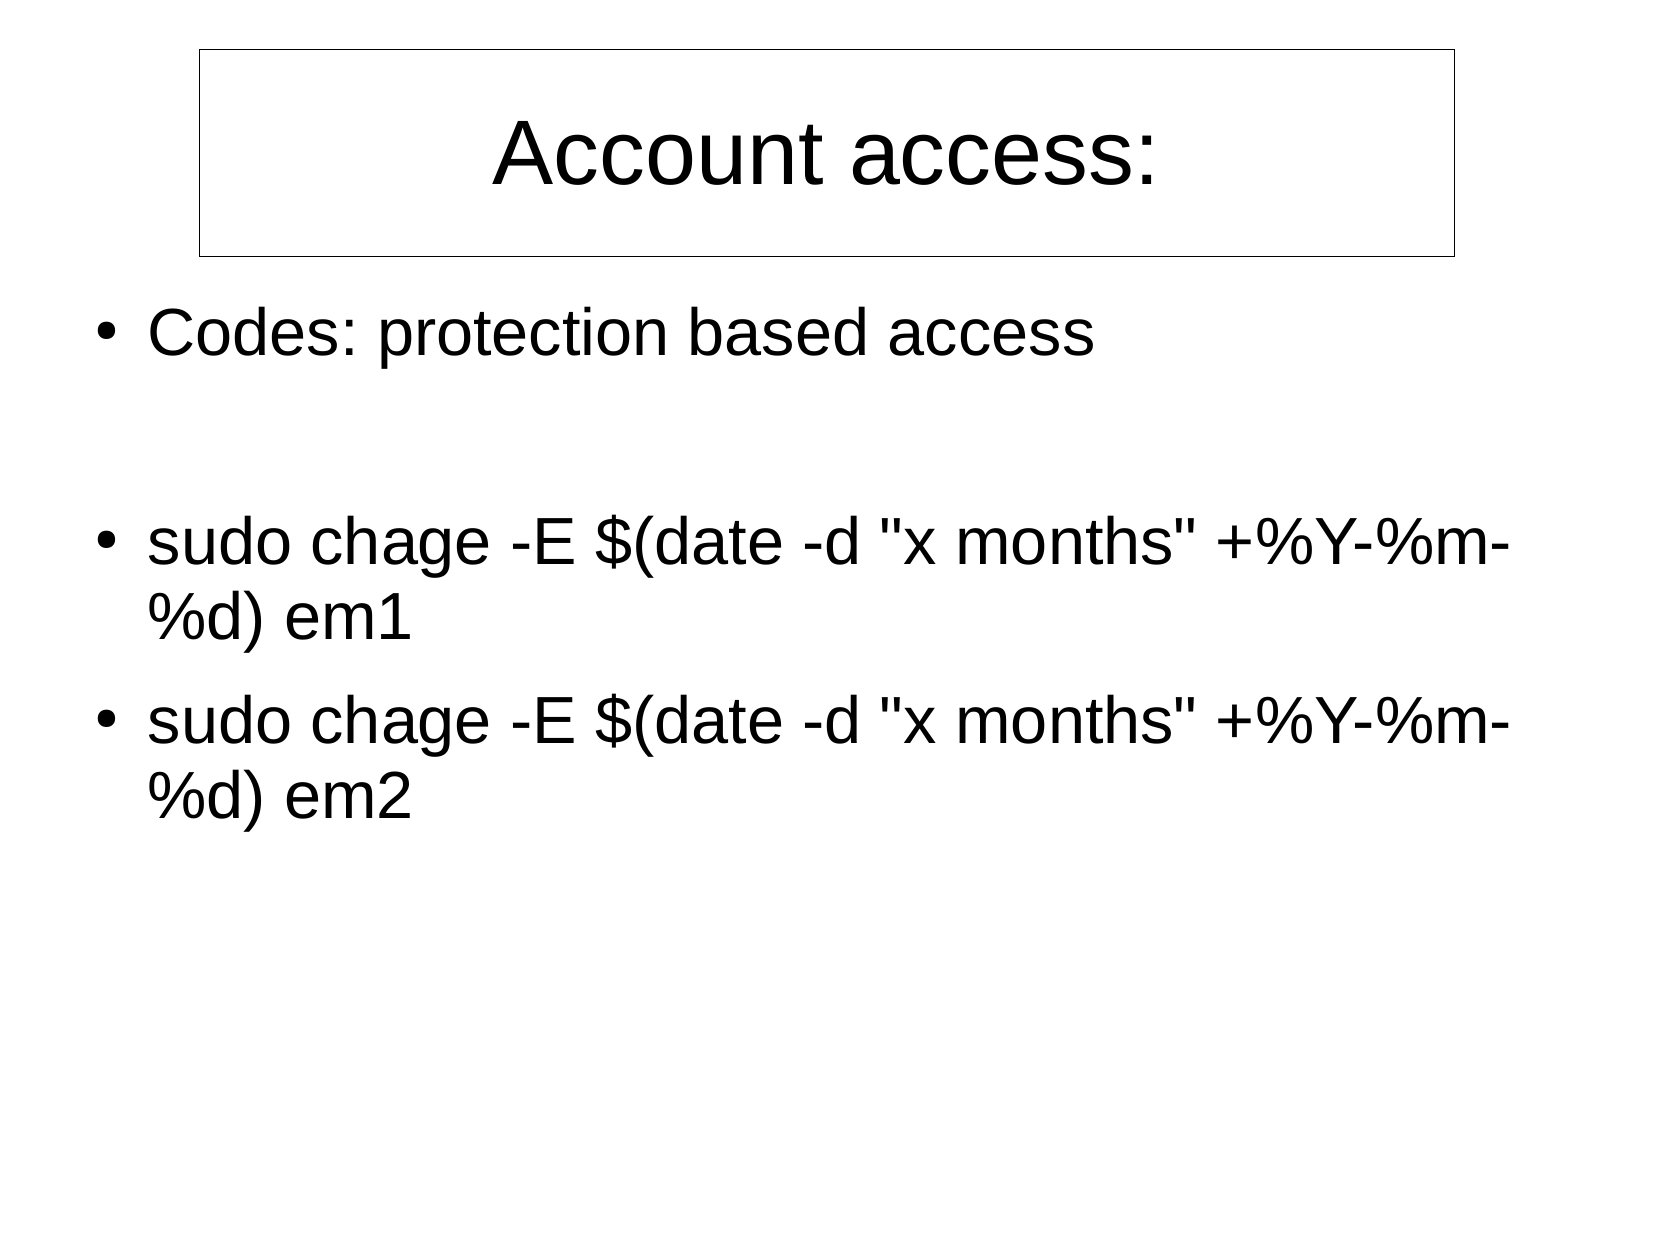

# Account access:
Codes: protection based access
sudo chage -E $(date -d "x months" +%Y-%m-%d) em1
sudo chage -E $(date -d "x months" +%Y-%m-%d) em2